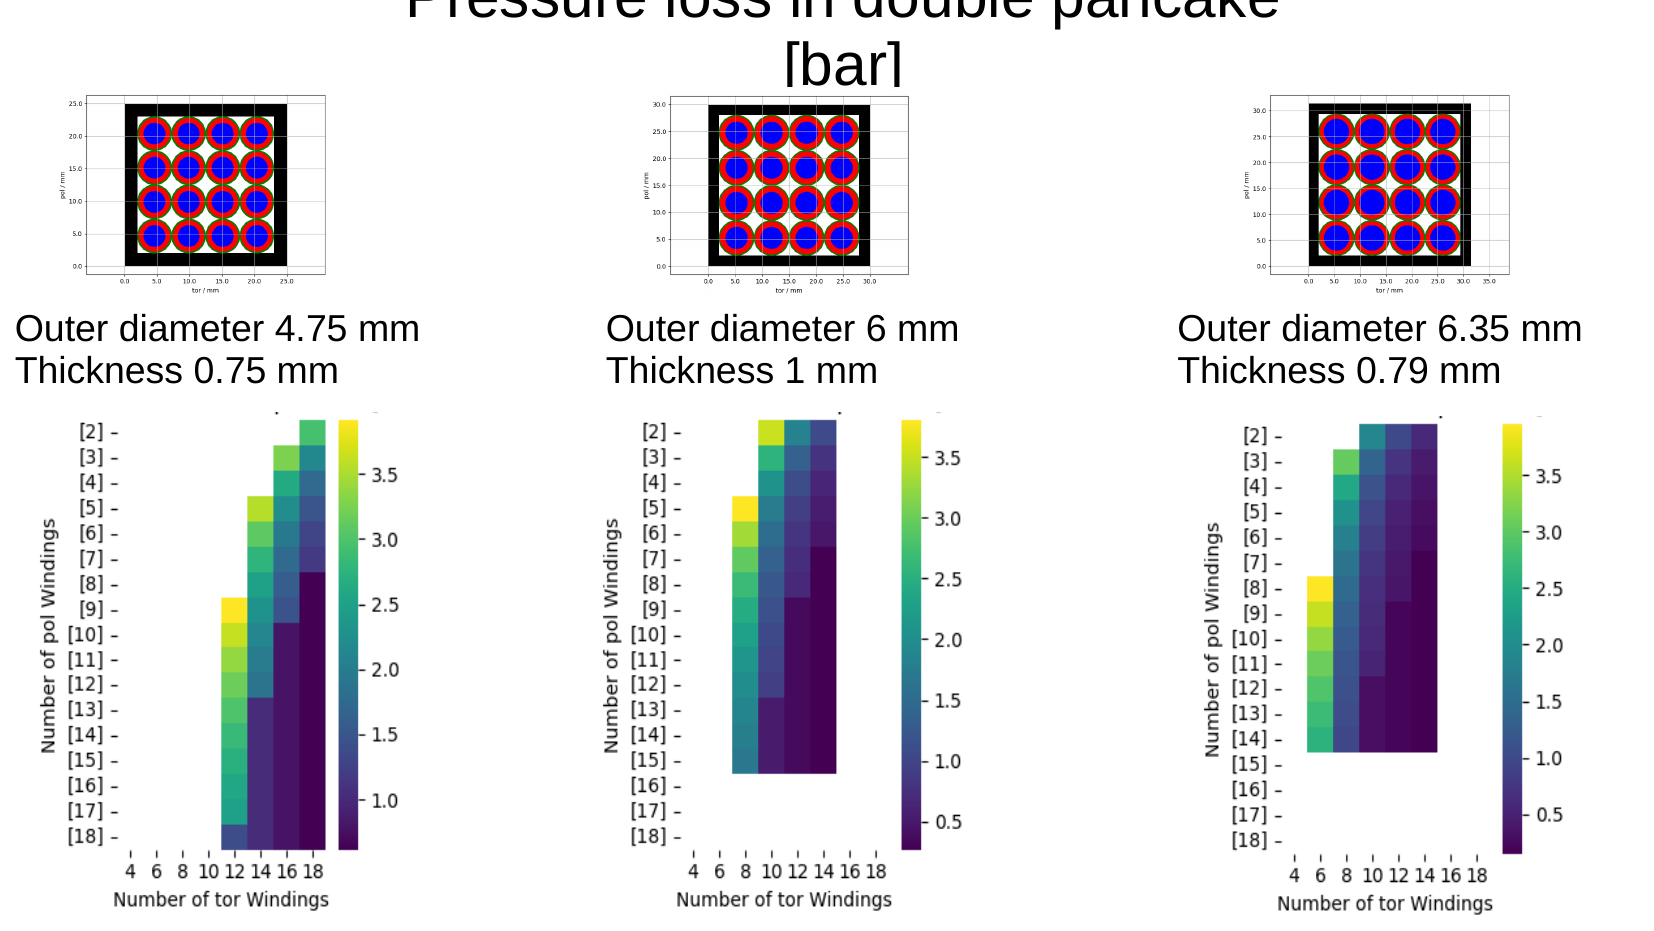

# Pressure loss in double pancake [bar]
Outer diameter 4.75 mm
Thickness 0.75 mm
Outer diameter 6 mm
Thickness 1 mm
Outer diameter 6.35 mm
Thickness 0.79 mm